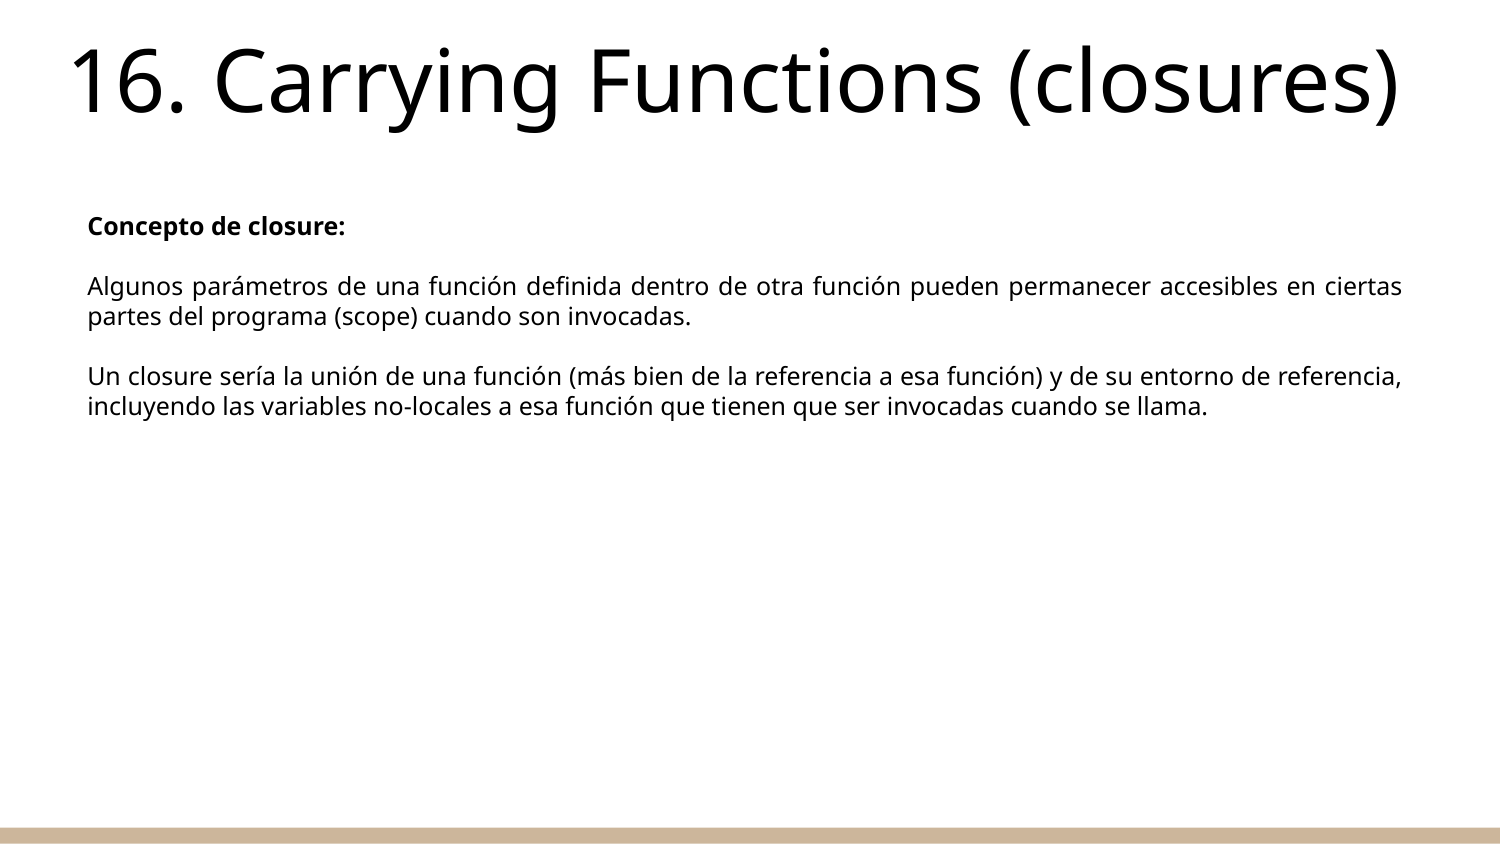

# 16. Carrying Functions (closures)
Concepto de closure:
Algunos parámetros de una función definida dentro de otra función pueden permanecer accesibles en ciertas partes del programa (scope) cuando son invocadas.
Un closure sería la unión de una función (más bien de la referencia a esa función) y de su entorno de referencia, incluyendo las variables no-locales a esa función que tienen que ser invocadas cuando se llama.